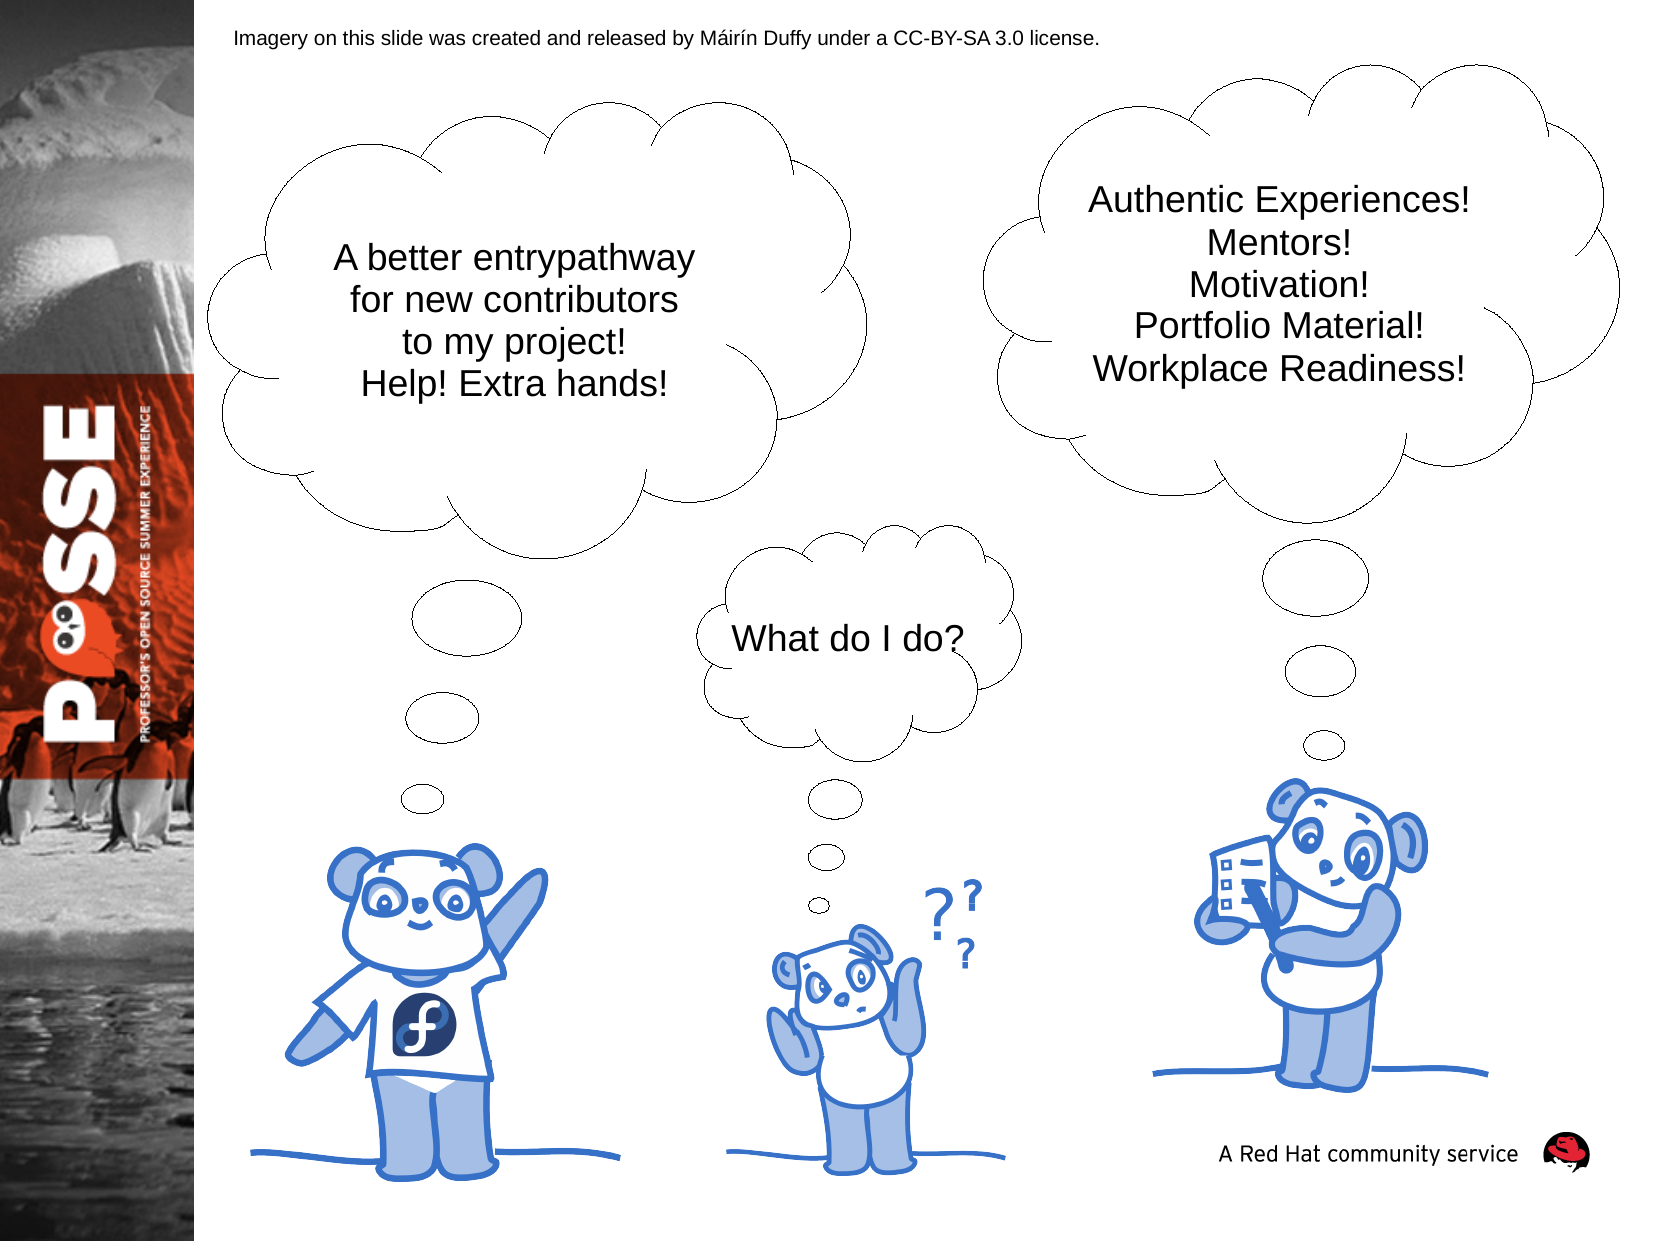

Imagery on this slide was created and released by Máirín Duffy under a CC-BY-SA 3.0 license.
Authentic Experiences!
Mentors!
Motivation!
Portfolio Material!
Workplace Readiness!
A better entrypathway
for new contributors
to my project!
Help! Extra hands!
What do I do?